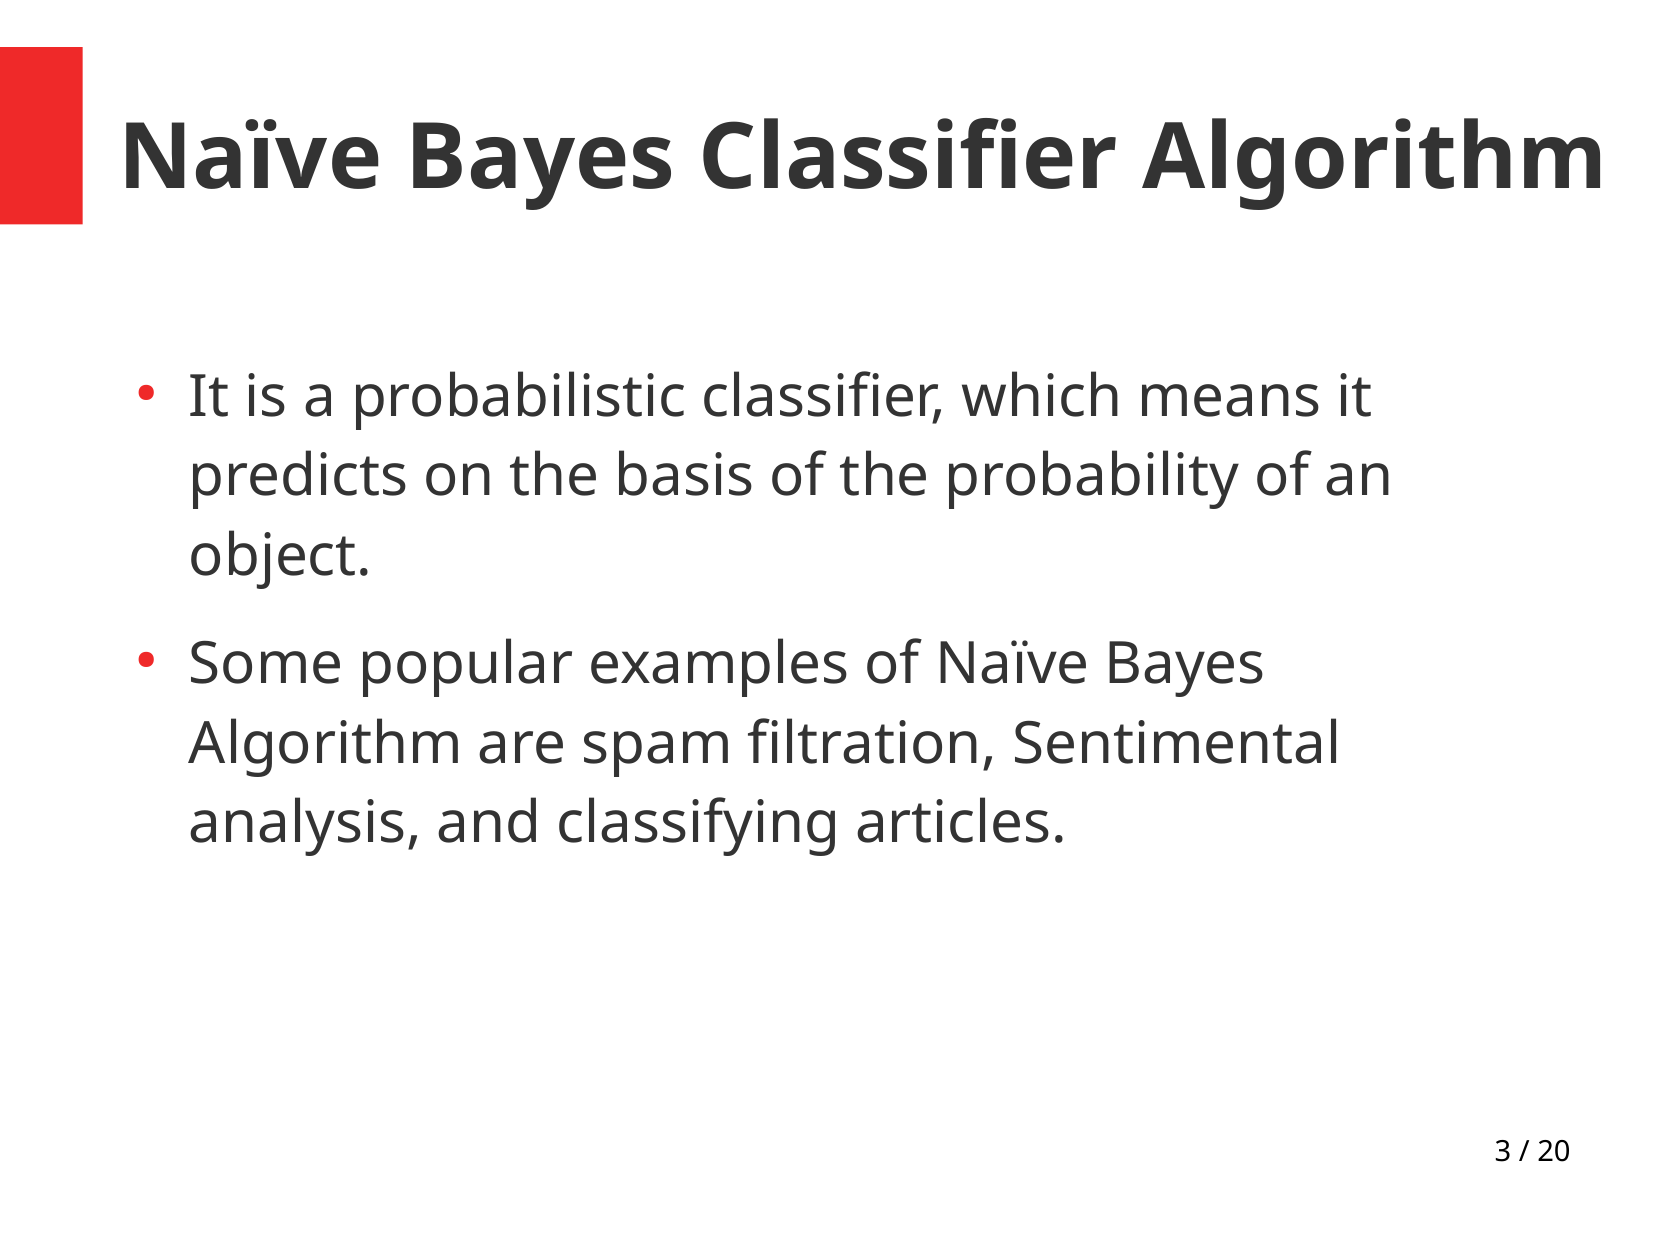

# Naïve Bayes Classifier Algorithm
It is a probabilistic classifier, which means it predicts on the basis of the probability of an object.
Some popular examples of Naïve Bayes Algorithm are spam filtration, Sentimental analysis, and classifying articles.
3